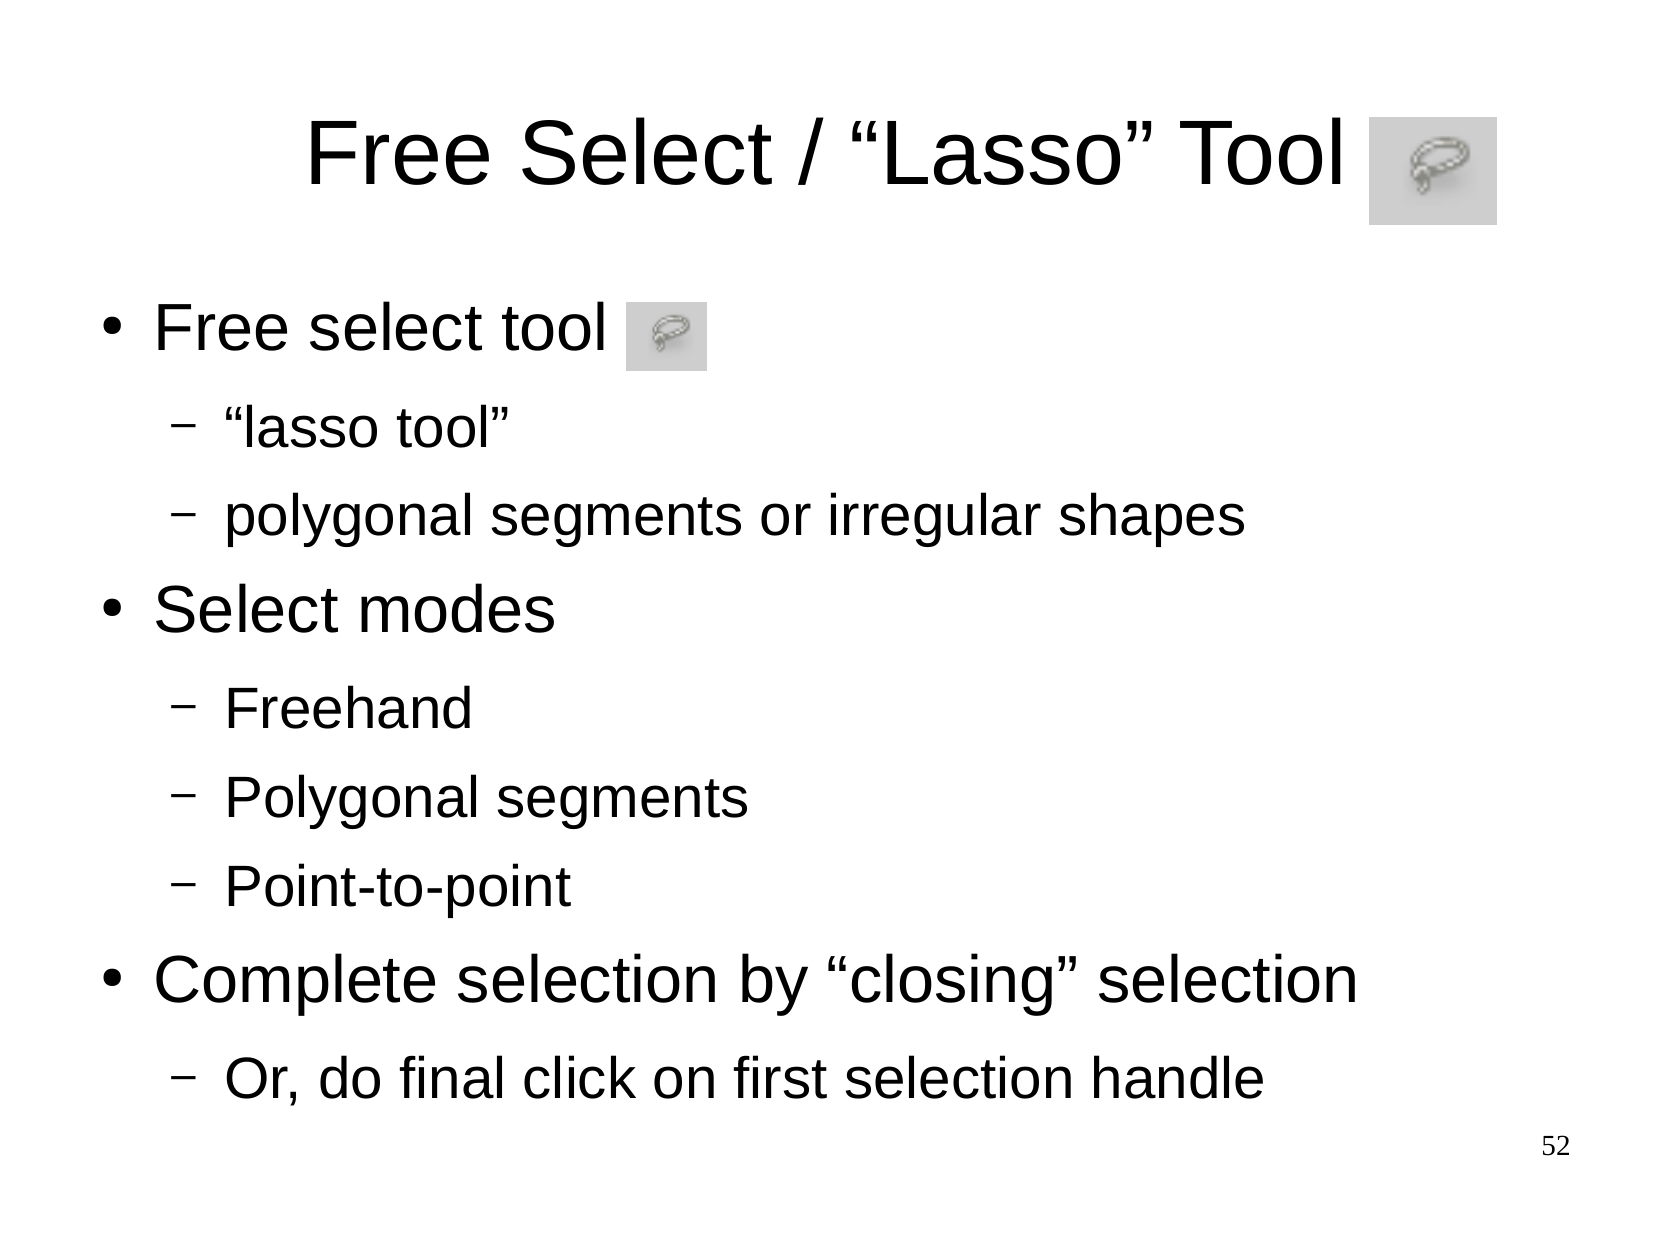

# Free Select / “Lasso” Tool
Free select tool
“lasso tool”
polygonal segments or irregular shapes
Select modes
Freehand
Polygonal segments
Point-to-point
Complete selection by “closing” selection
Or, do final click on first selection handle
52